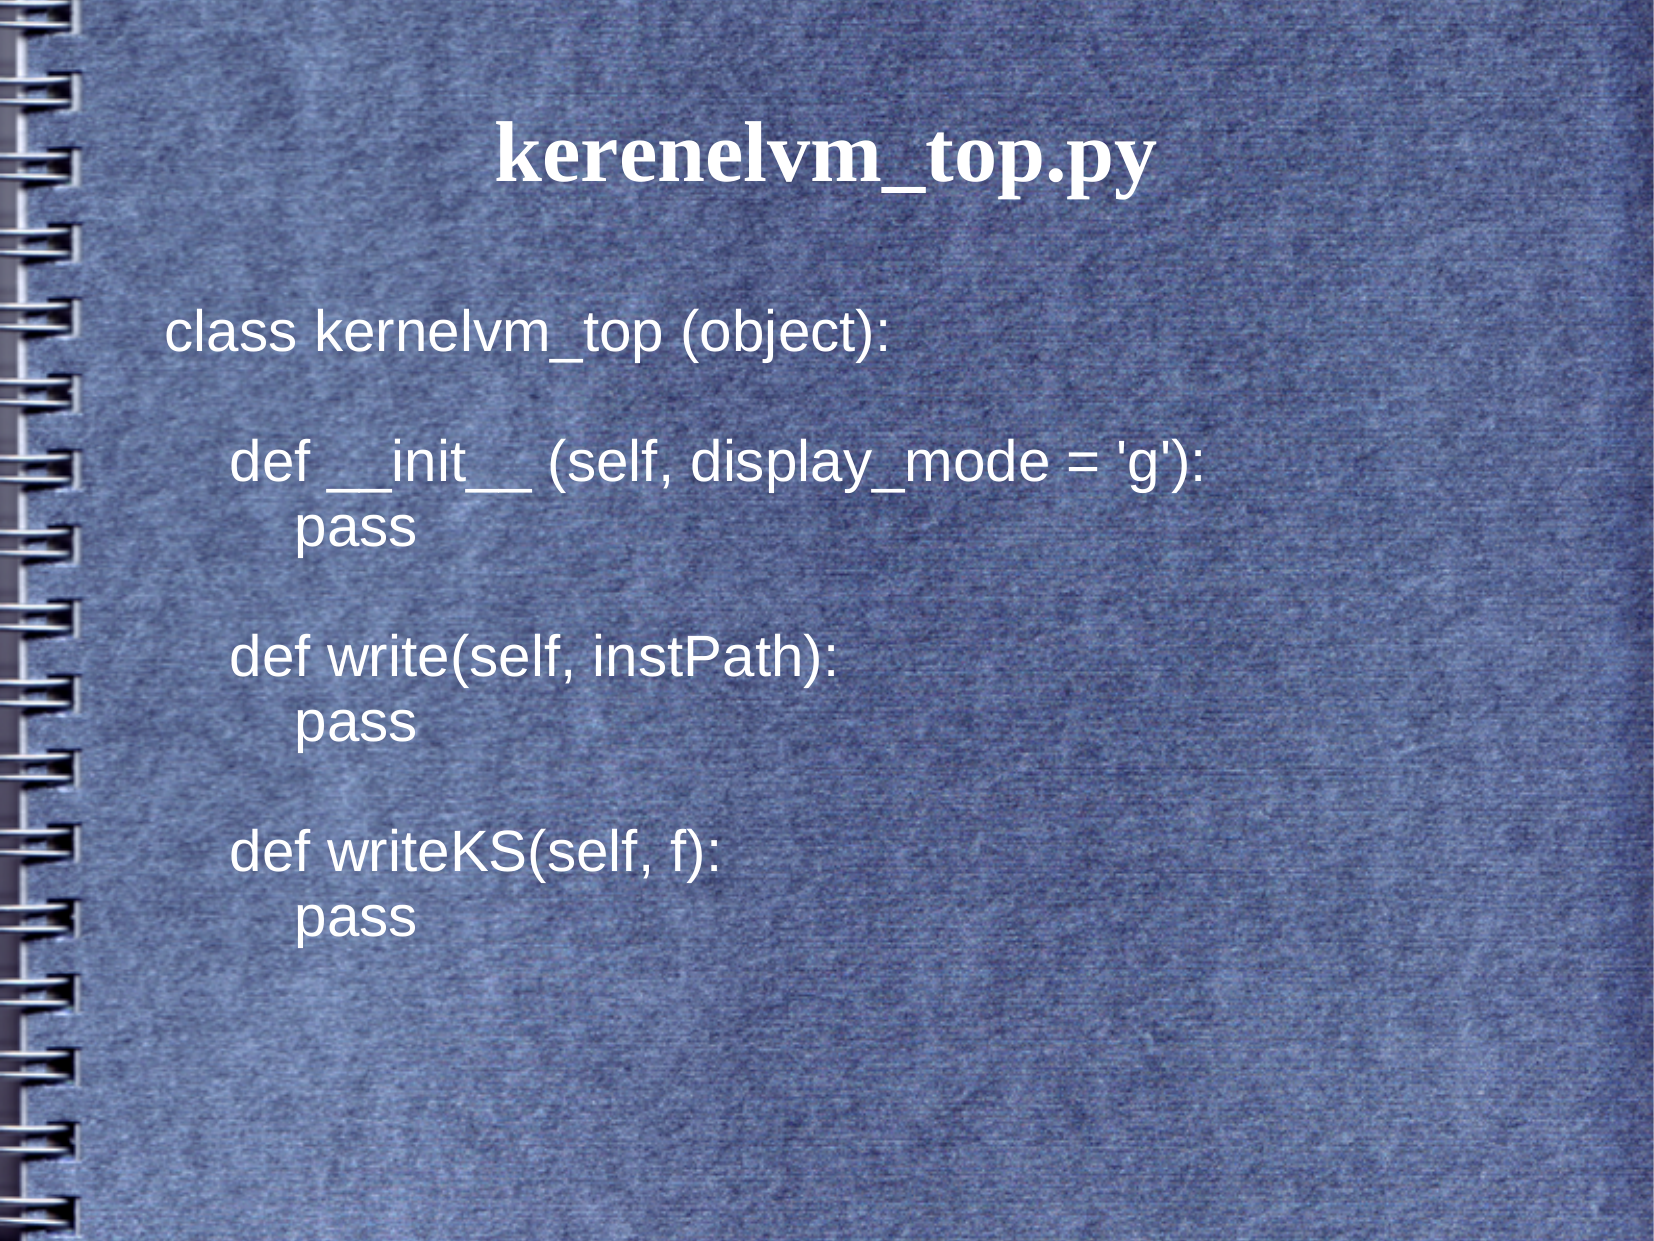

# kerenelvm_top.py
class kernelvm_top (object):
 def __init__ (self, display_mode = 'g'):
 pass
 def write(self, instPath):
 pass
 def writeKS(self, f):
 pass